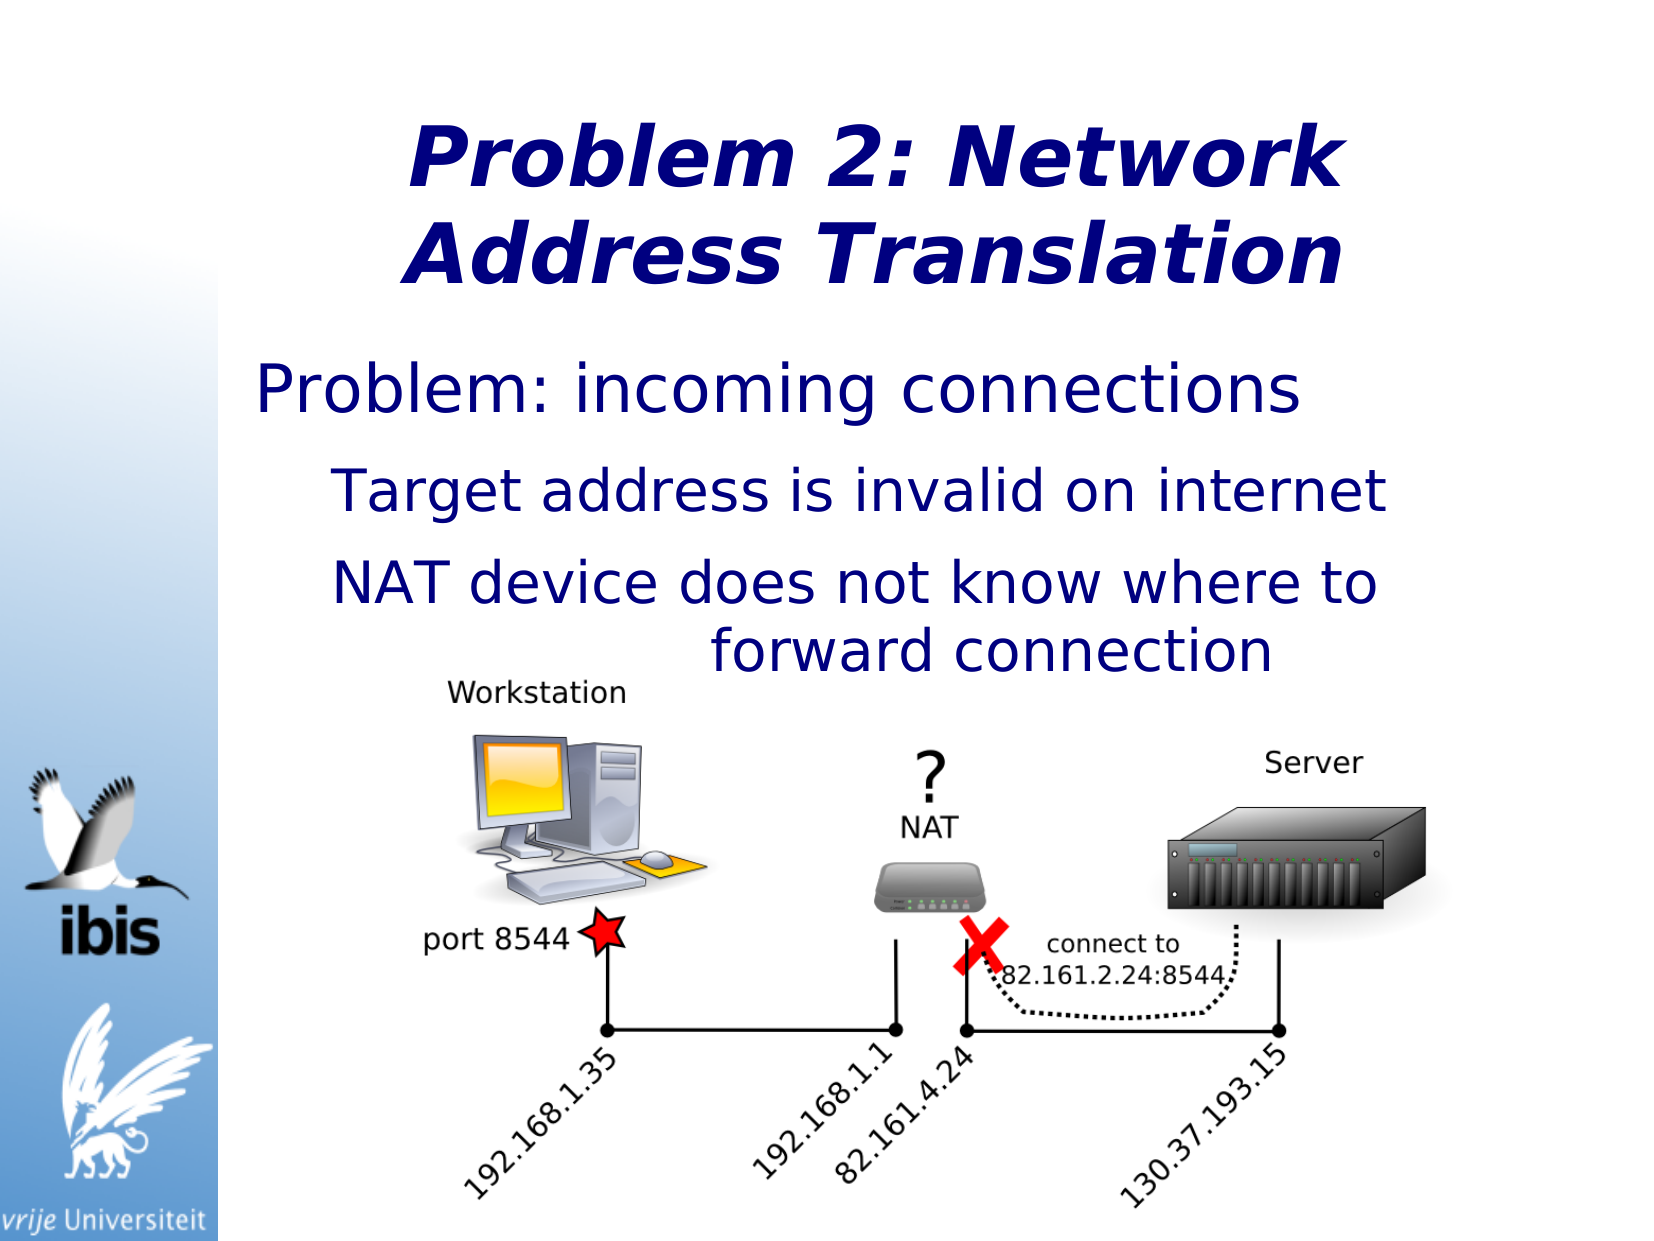

# Problem 2: Network Address Translation
Problem: incoming connections
Target address is invalid on internet
NAT device does not know where to forward connection